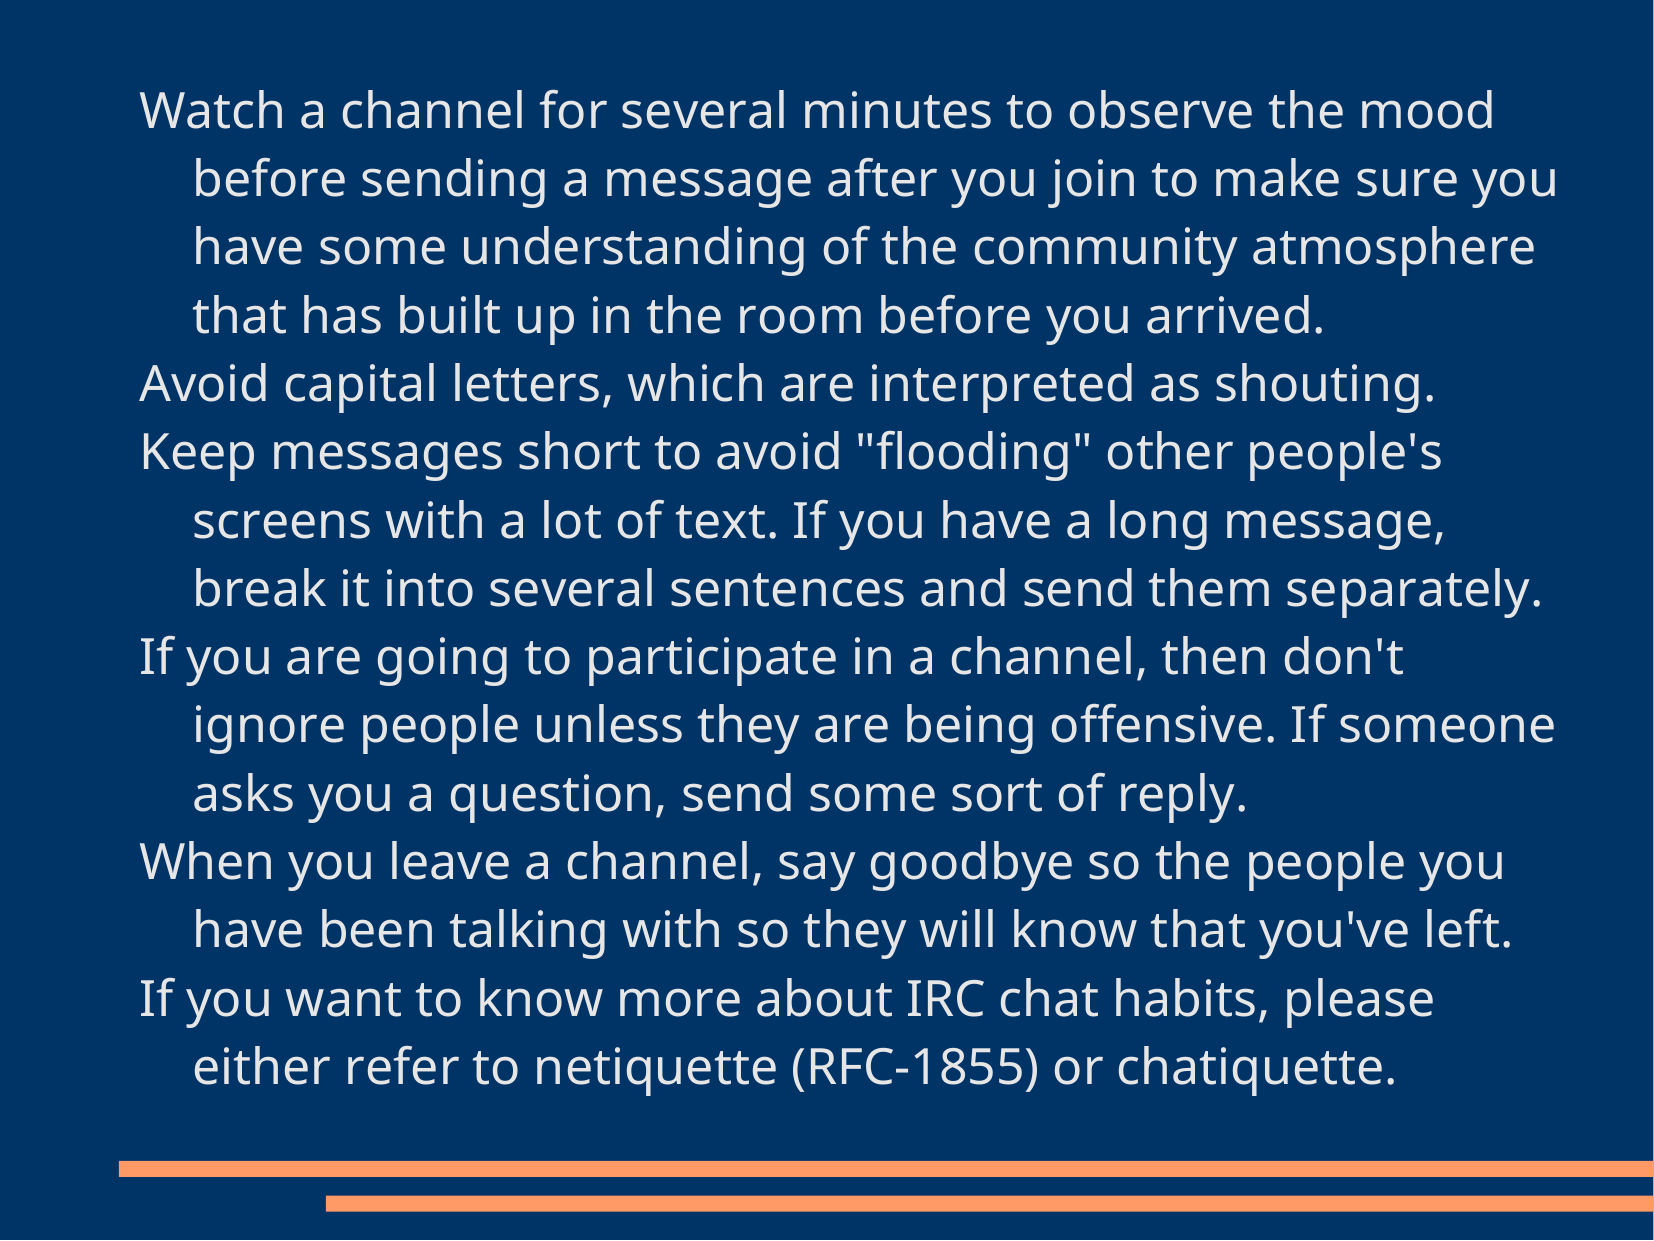

#
Watch a channel for several minutes to observe the mood before sending a message after you join to make sure you have some understanding of the community atmosphere that has built up in the room before you arrived.
Avoid capital letters, which are interpreted as shouting.
Keep messages short to avoid "flooding" other people's screens with a lot of text. If you have a long message, break it into several sentences and send them separately.
If you are going to participate in a channel, then don't ignore people unless they are being offensive. If someone asks you a question, send some sort of reply.
When you leave a channel, say goodbye so the people you have been talking with so they will know that you've left.
If you want to know more about IRC chat habits, please either refer to netiquette (RFC-1855) or chatiquette.